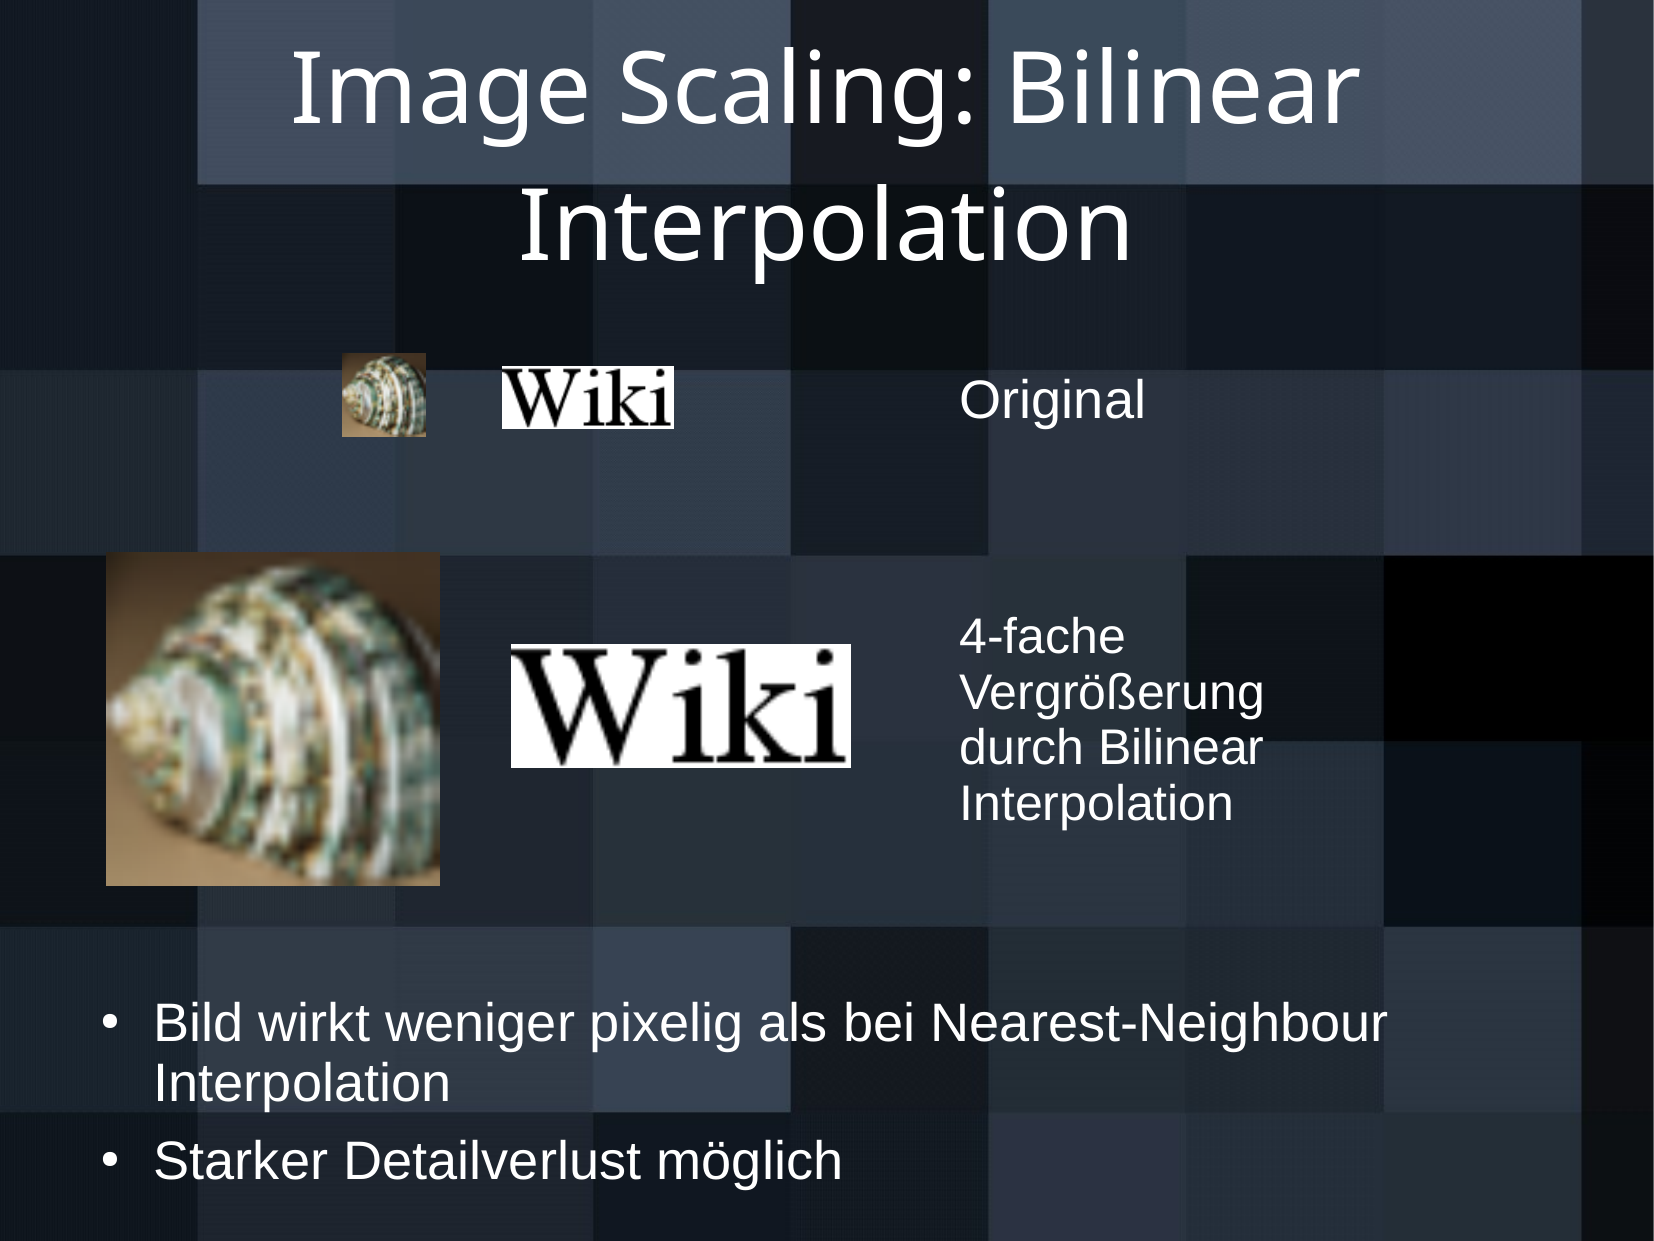

# Image Scaling: Bilinear Interpolation
Original
4-fache Vergrößerung durch Bilinear Interpolation
Bild wirkt weniger pixelig als bei Nearest-Neighbour Interpolation
Starker Detailverlust möglich